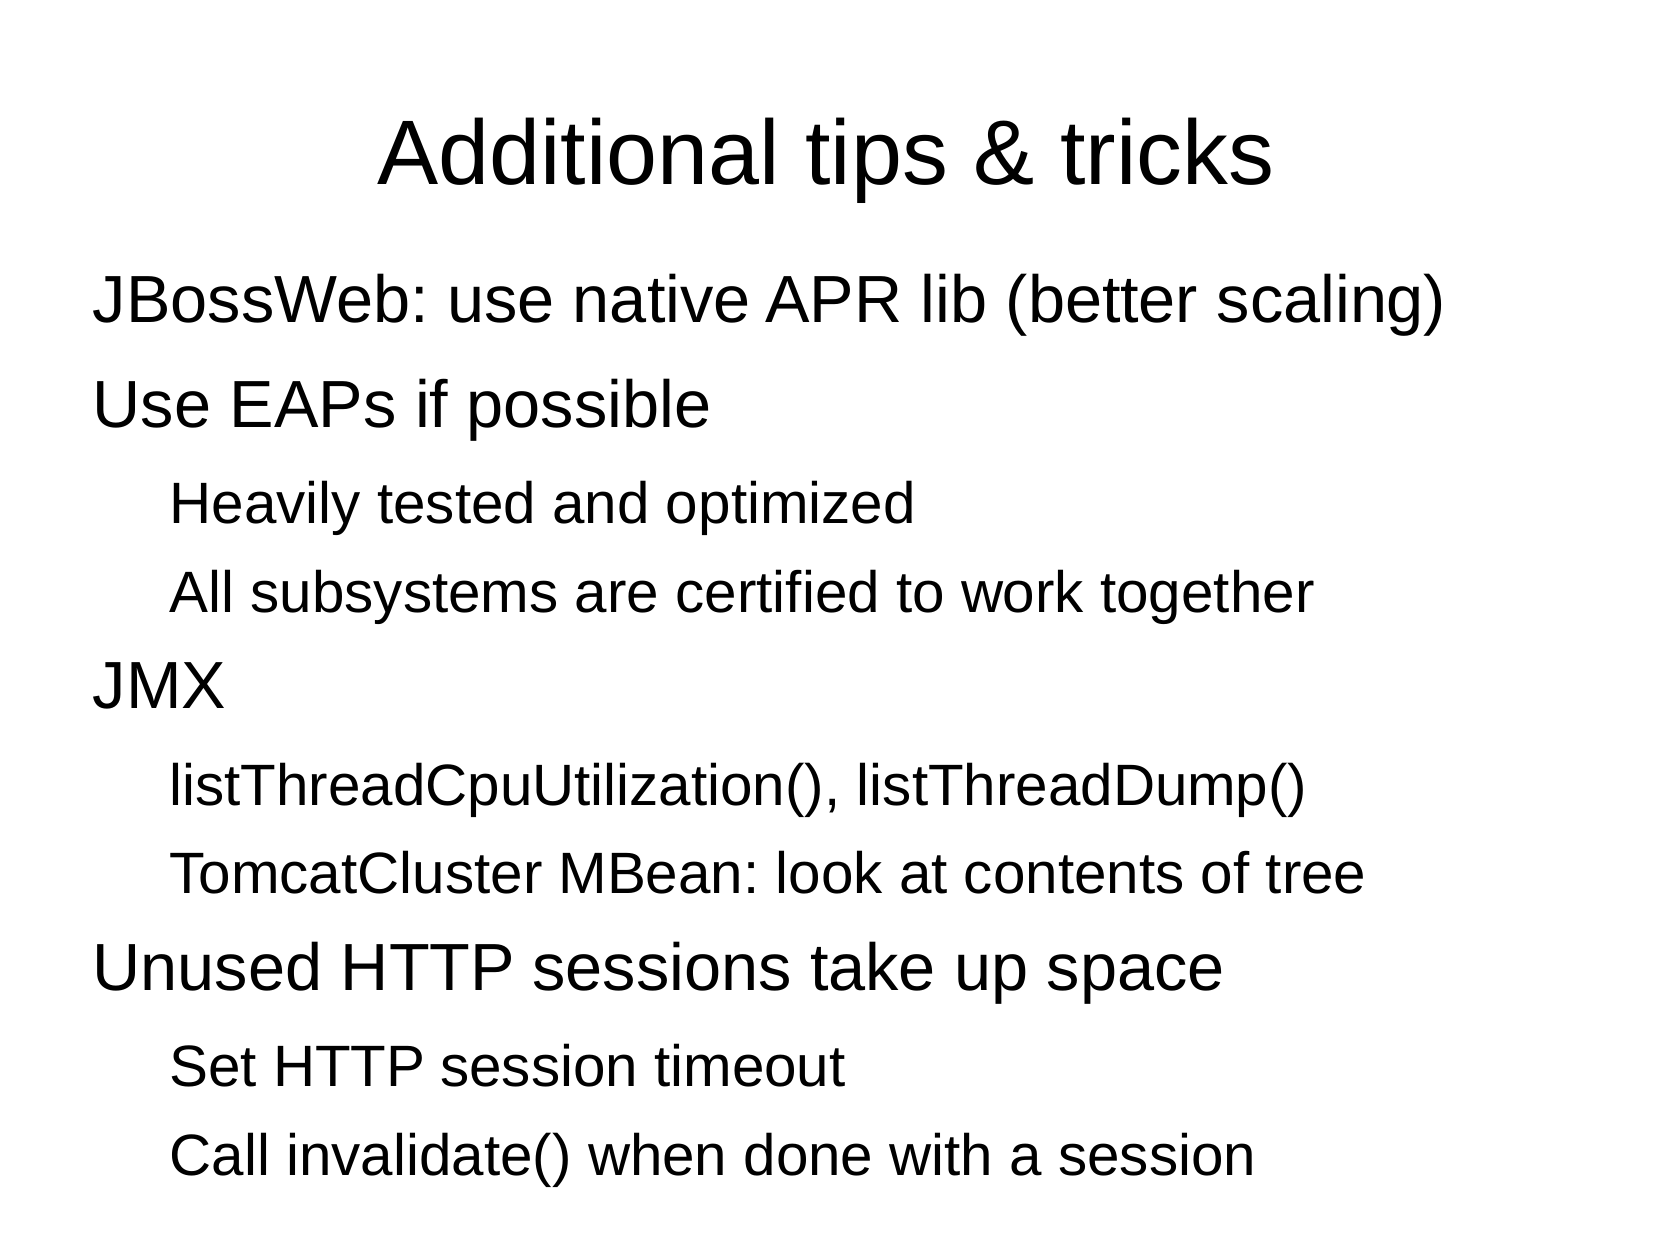

# Additional tips & tricks
JBossWeb: use native APR lib (better scaling)
Use EAPs if possible
Heavily tested and optimized
All subsystems are certified to work together
JMX
listThreadCpuUtilization(), listThreadDump()
TomcatCluster MBean: look at contents of tree
Unused HTTP sessions take up space
Set HTTP session timeout
Call invalidate() when done with a session